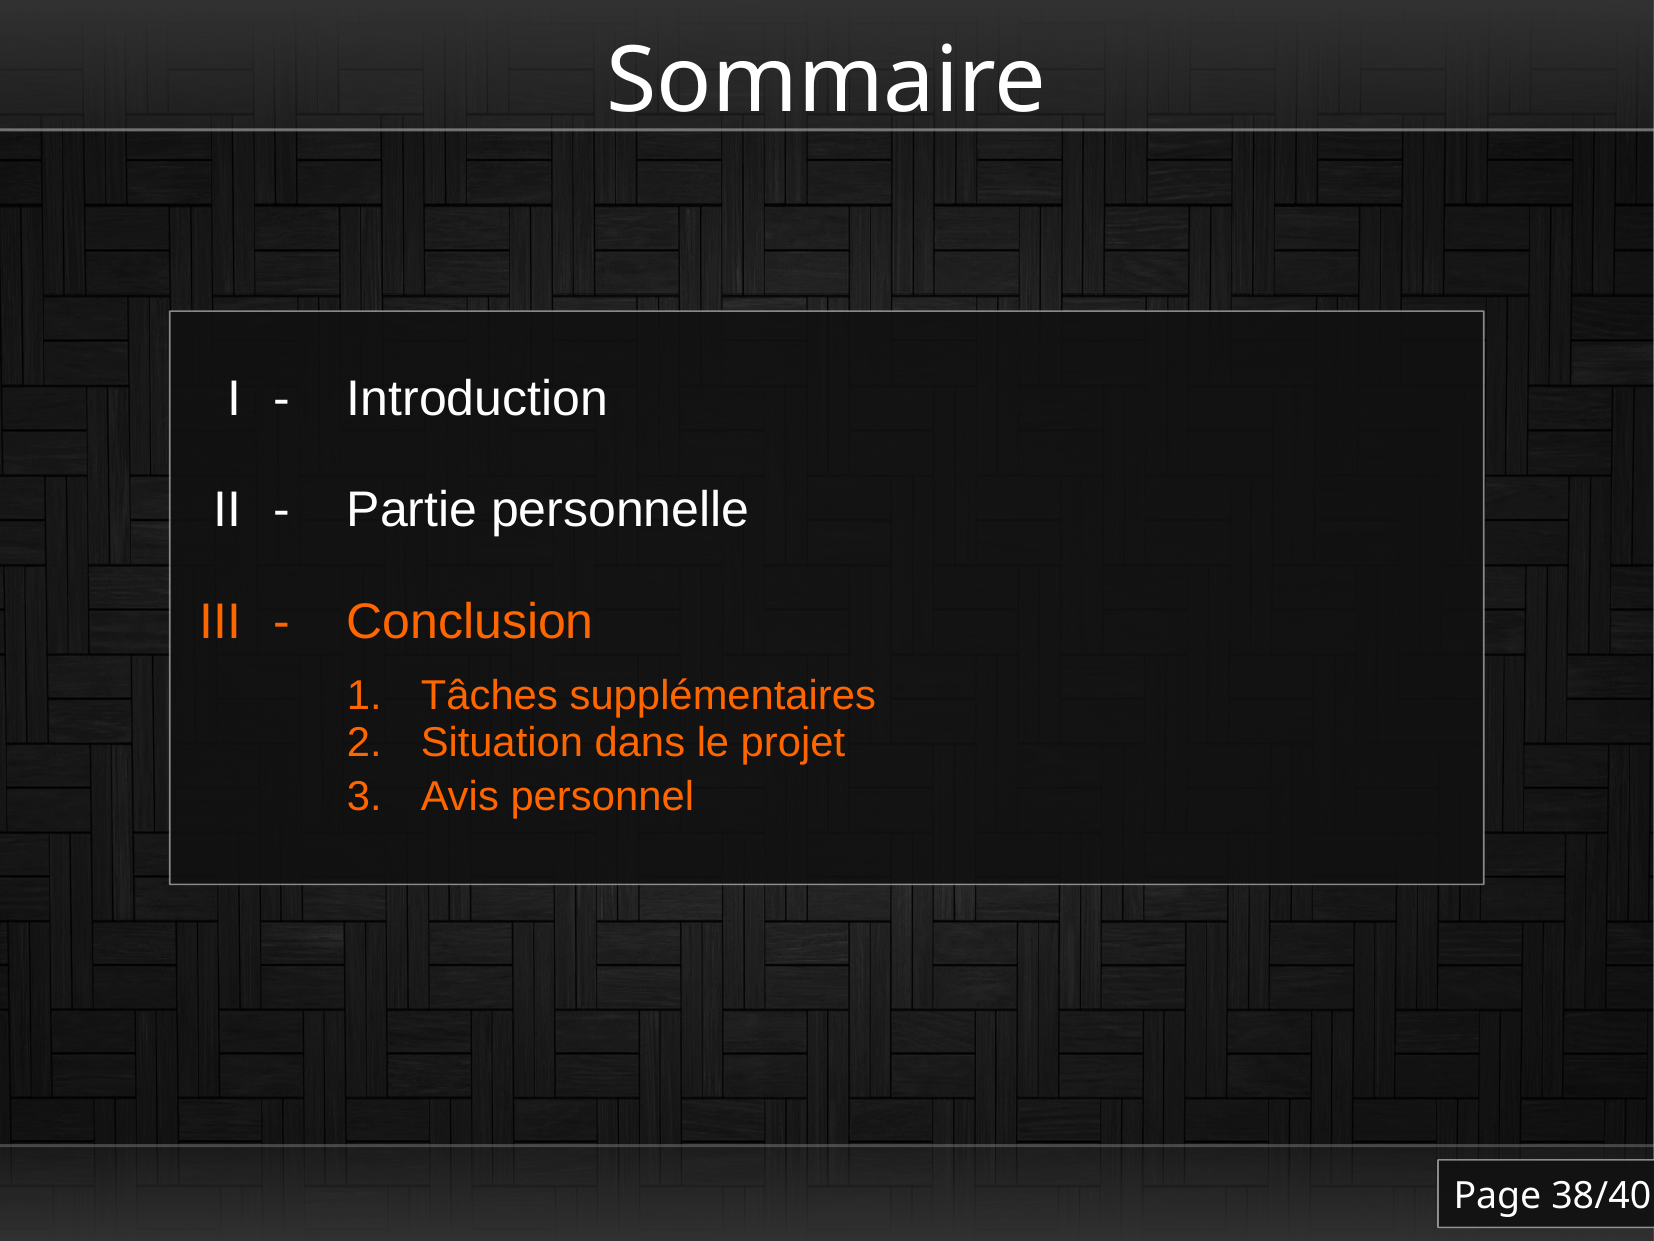

Sommaire
 I 	-	Introduction
 II 	-	Partie personnelle
III 	-	Conclusion
 		1. 	Tâches supplémentaires
		2.	Situation dans le projet
		3.	Avis personnel